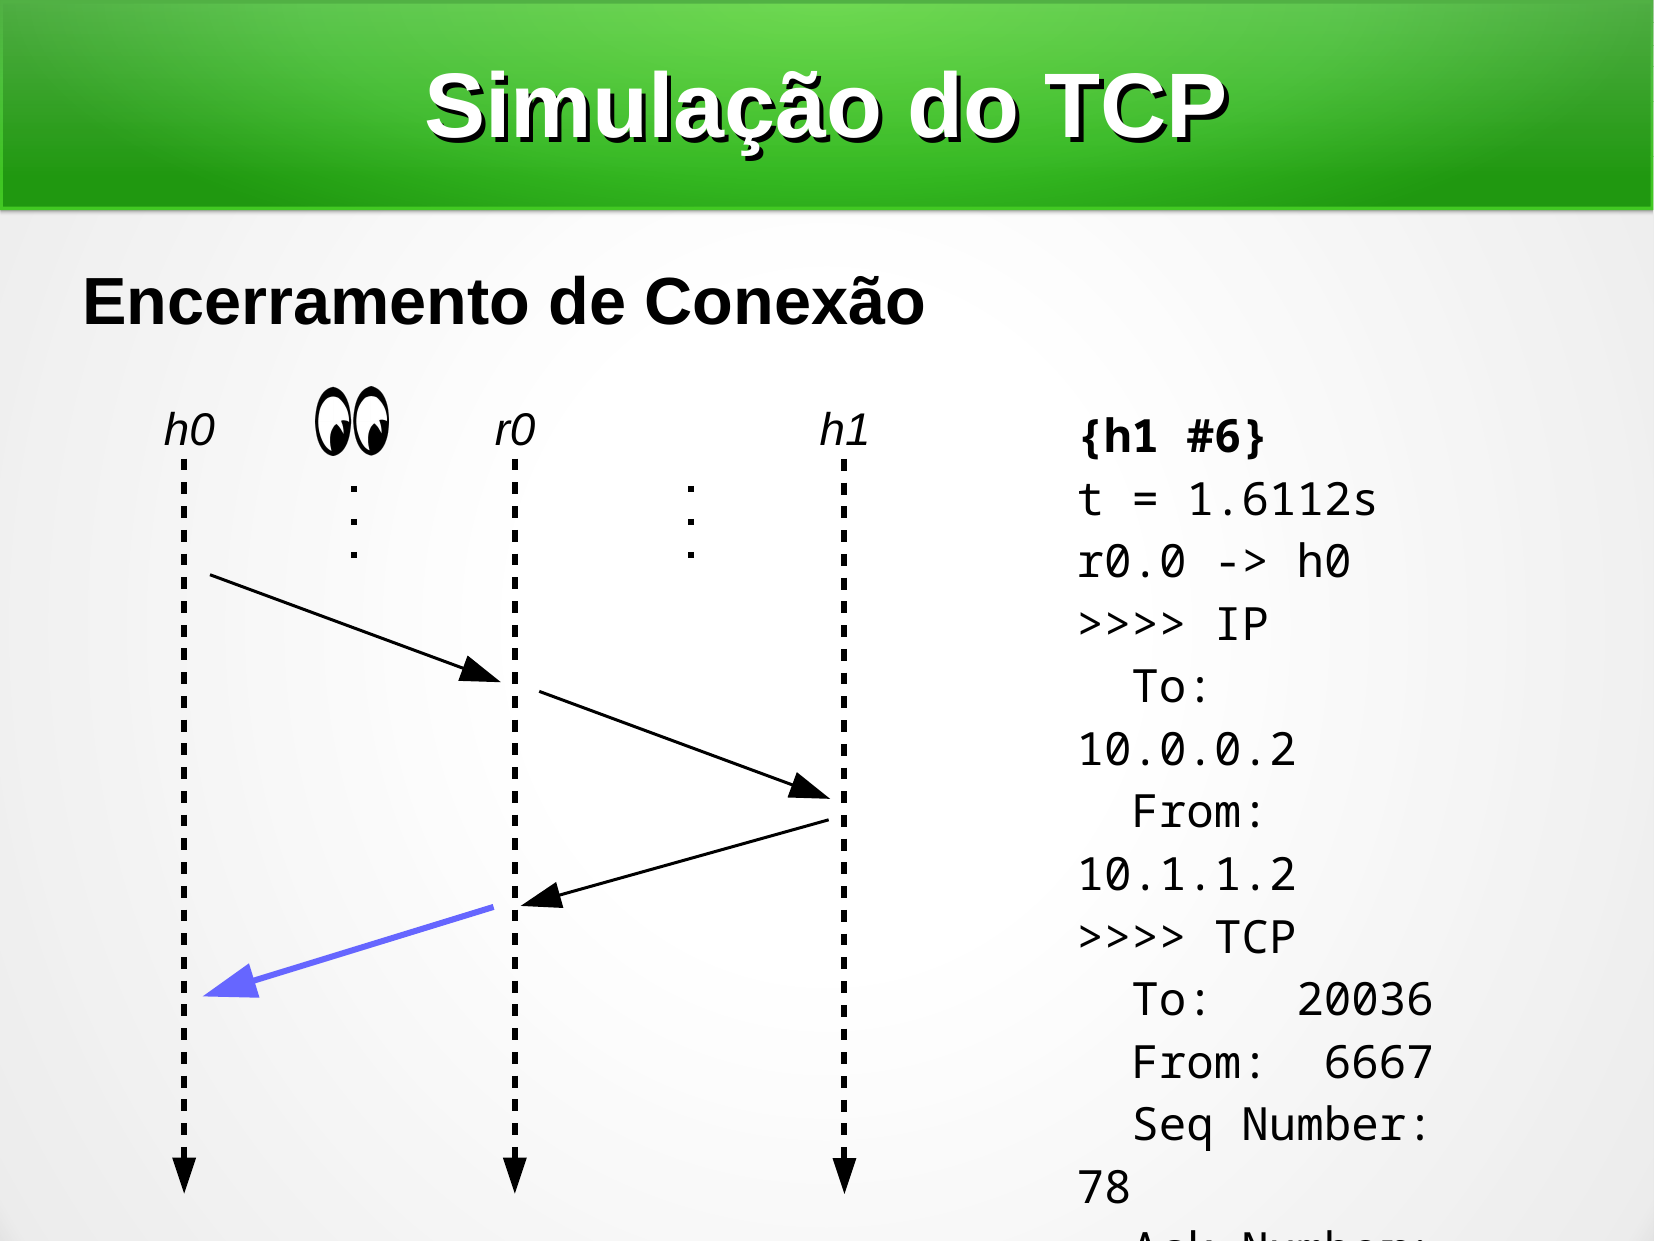

# Simulação do TCP
Encerramento de Conexão
{h1 #6}
t = 1.6112s
r0.0 -> h0
>>>> IP
 To: 10.0.0.2
 From: 10.1.1.2
>>>> TCP
 To: 20036
 From: 6667
 Seq Number: 78
 Ack Number: 27
 [ACK] [FIN]
r0
h0
h1